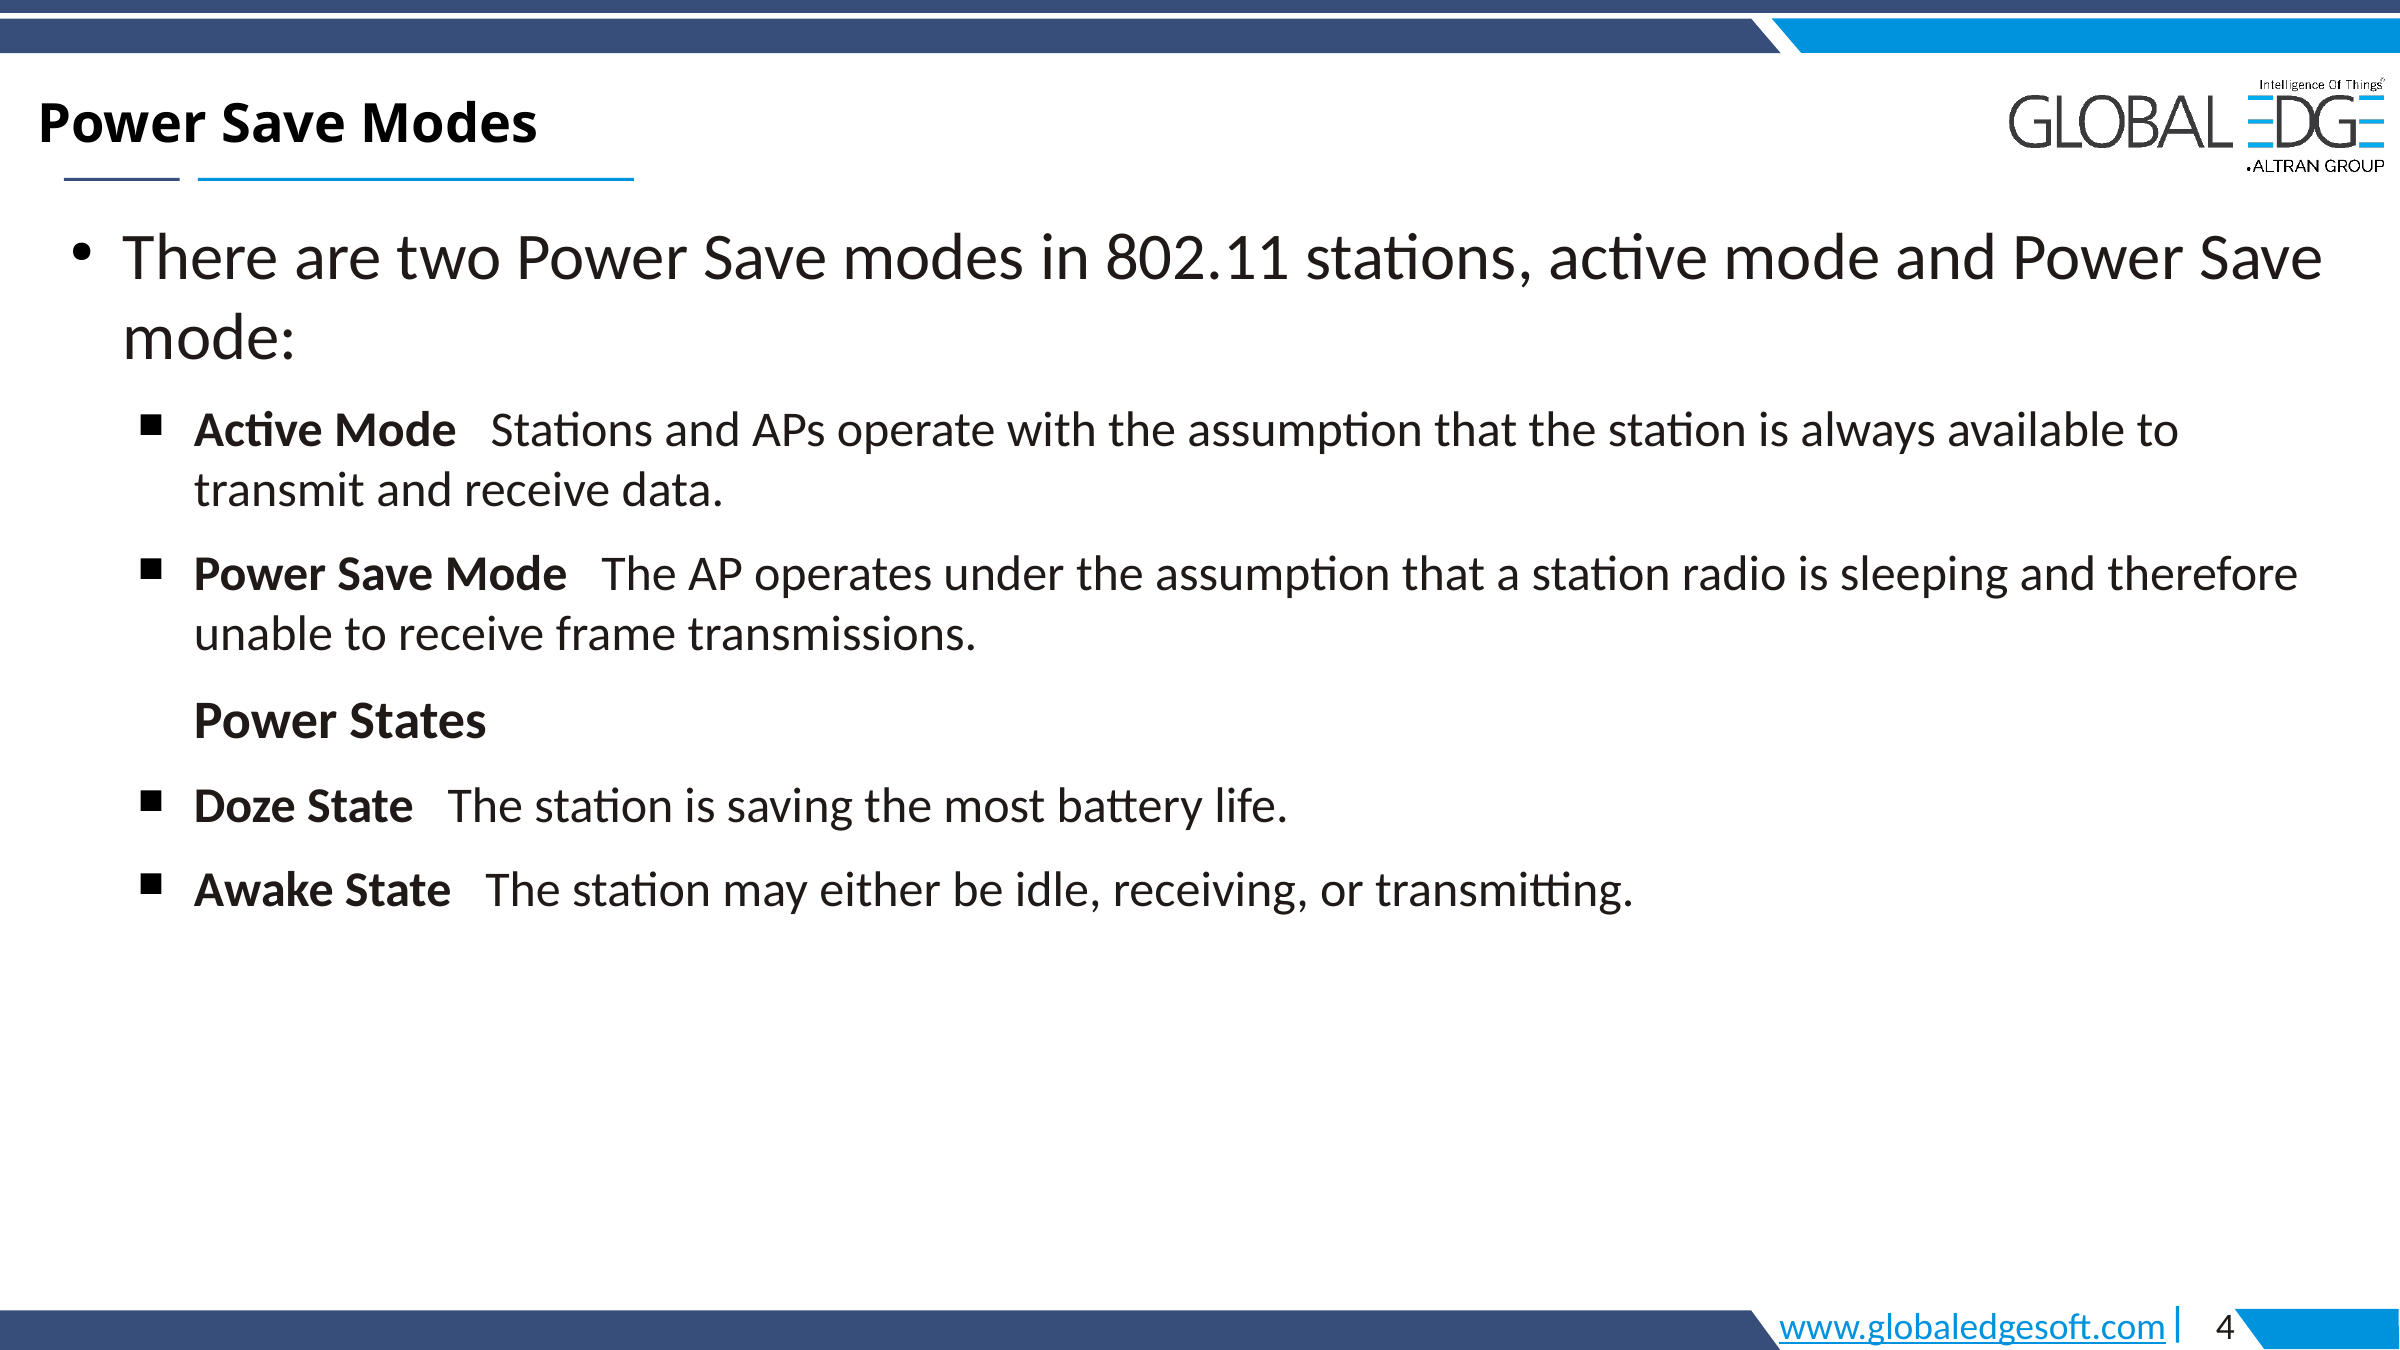

# Power Save Modes
There are two Power Save modes in 802.11 stations, active mode and Power Save mode:
Active Mode ​ ​Stations and APs operate with the assumption that the station is always available to transmit and receive data.
Power Save Mode ​ ​The AP operates under the assumption that a station radio is sleeping and therefore unable to receive frame transmissions.
Power States
Doze State ​ ​The station is saving the most battery life.
Awake State ​ ​The station may either be idle, receiving, or transmitting.